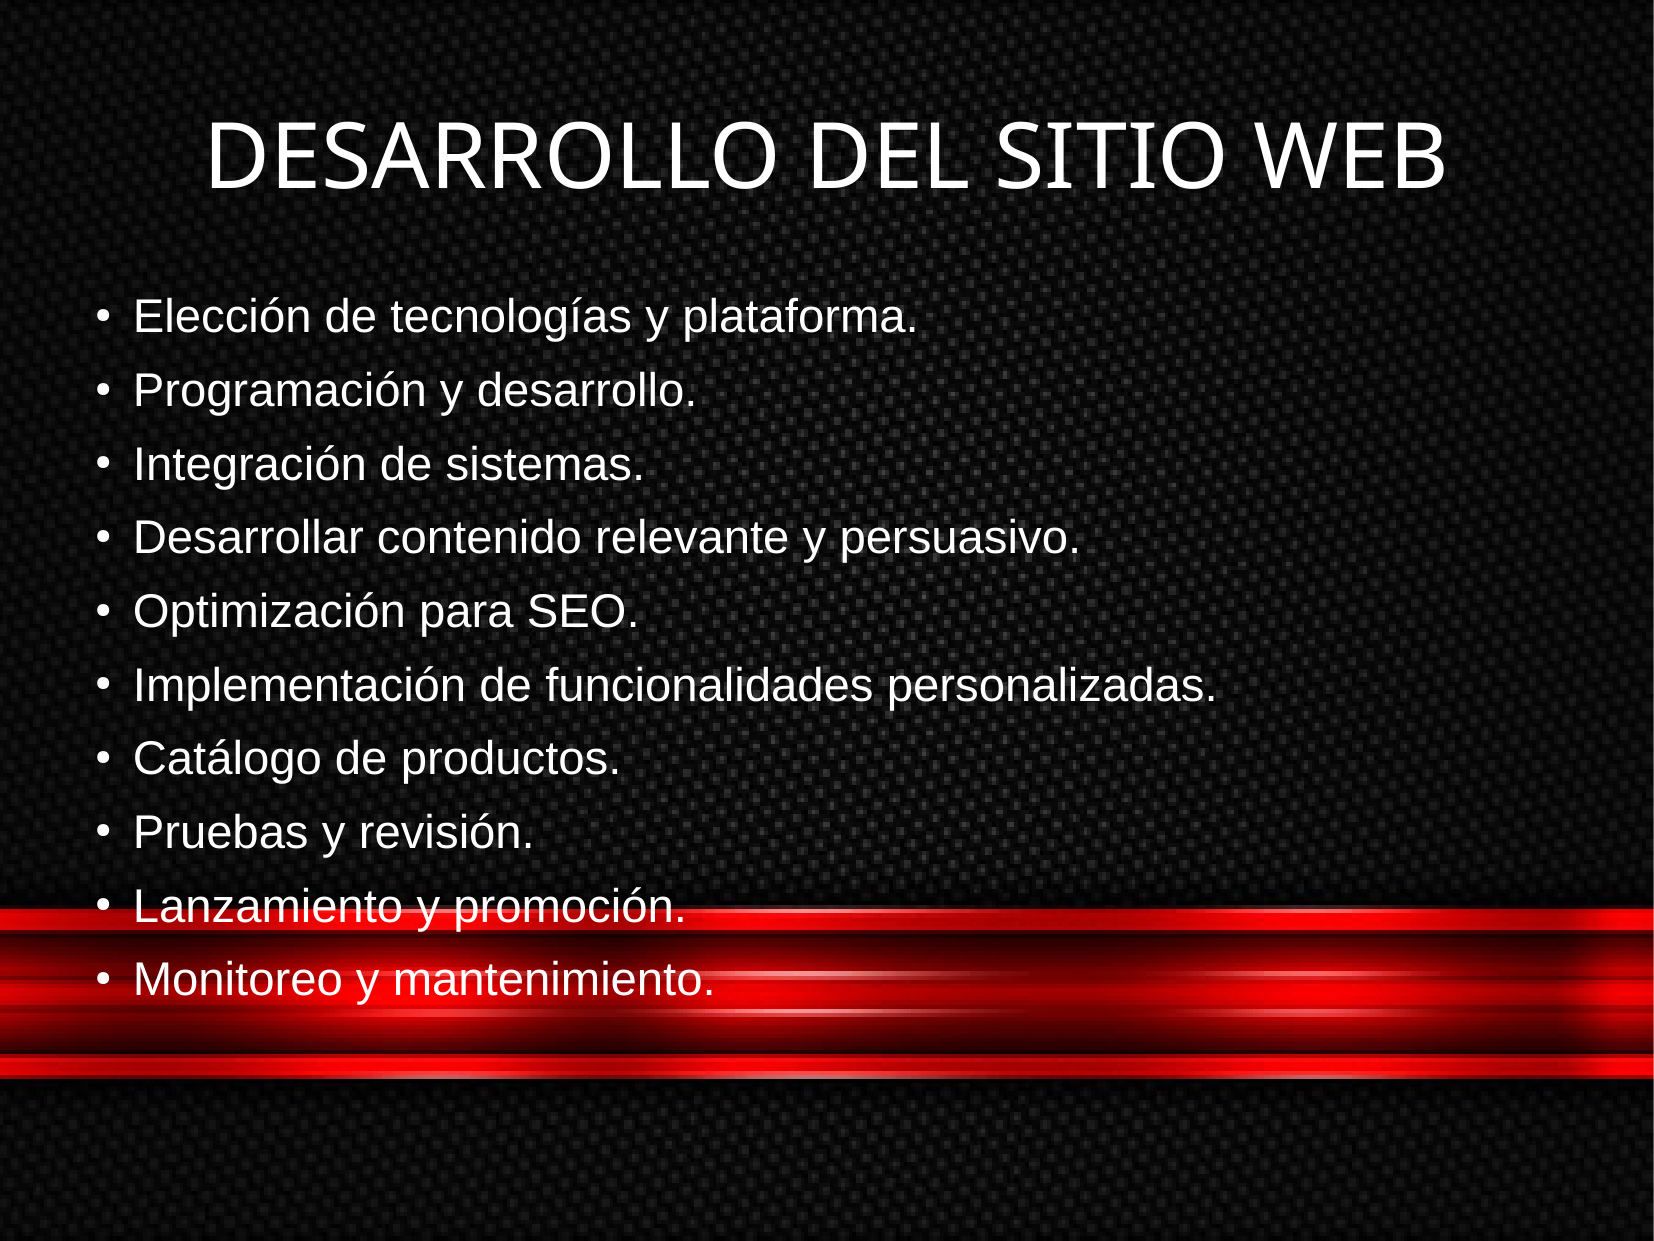

# DESARROLLO DEL SITIO WEB
Elección de tecnologías y plataforma.
Programación y desarrollo.
Integración de sistemas.
Desarrollar contenido relevante y persuasivo.
Optimización para SEO.
Implementación de funcionalidades personalizadas.
Catálogo de productos.
Pruebas y revisión.
Lanzamiento y promoción.
Monitoreo y mantenimiento.